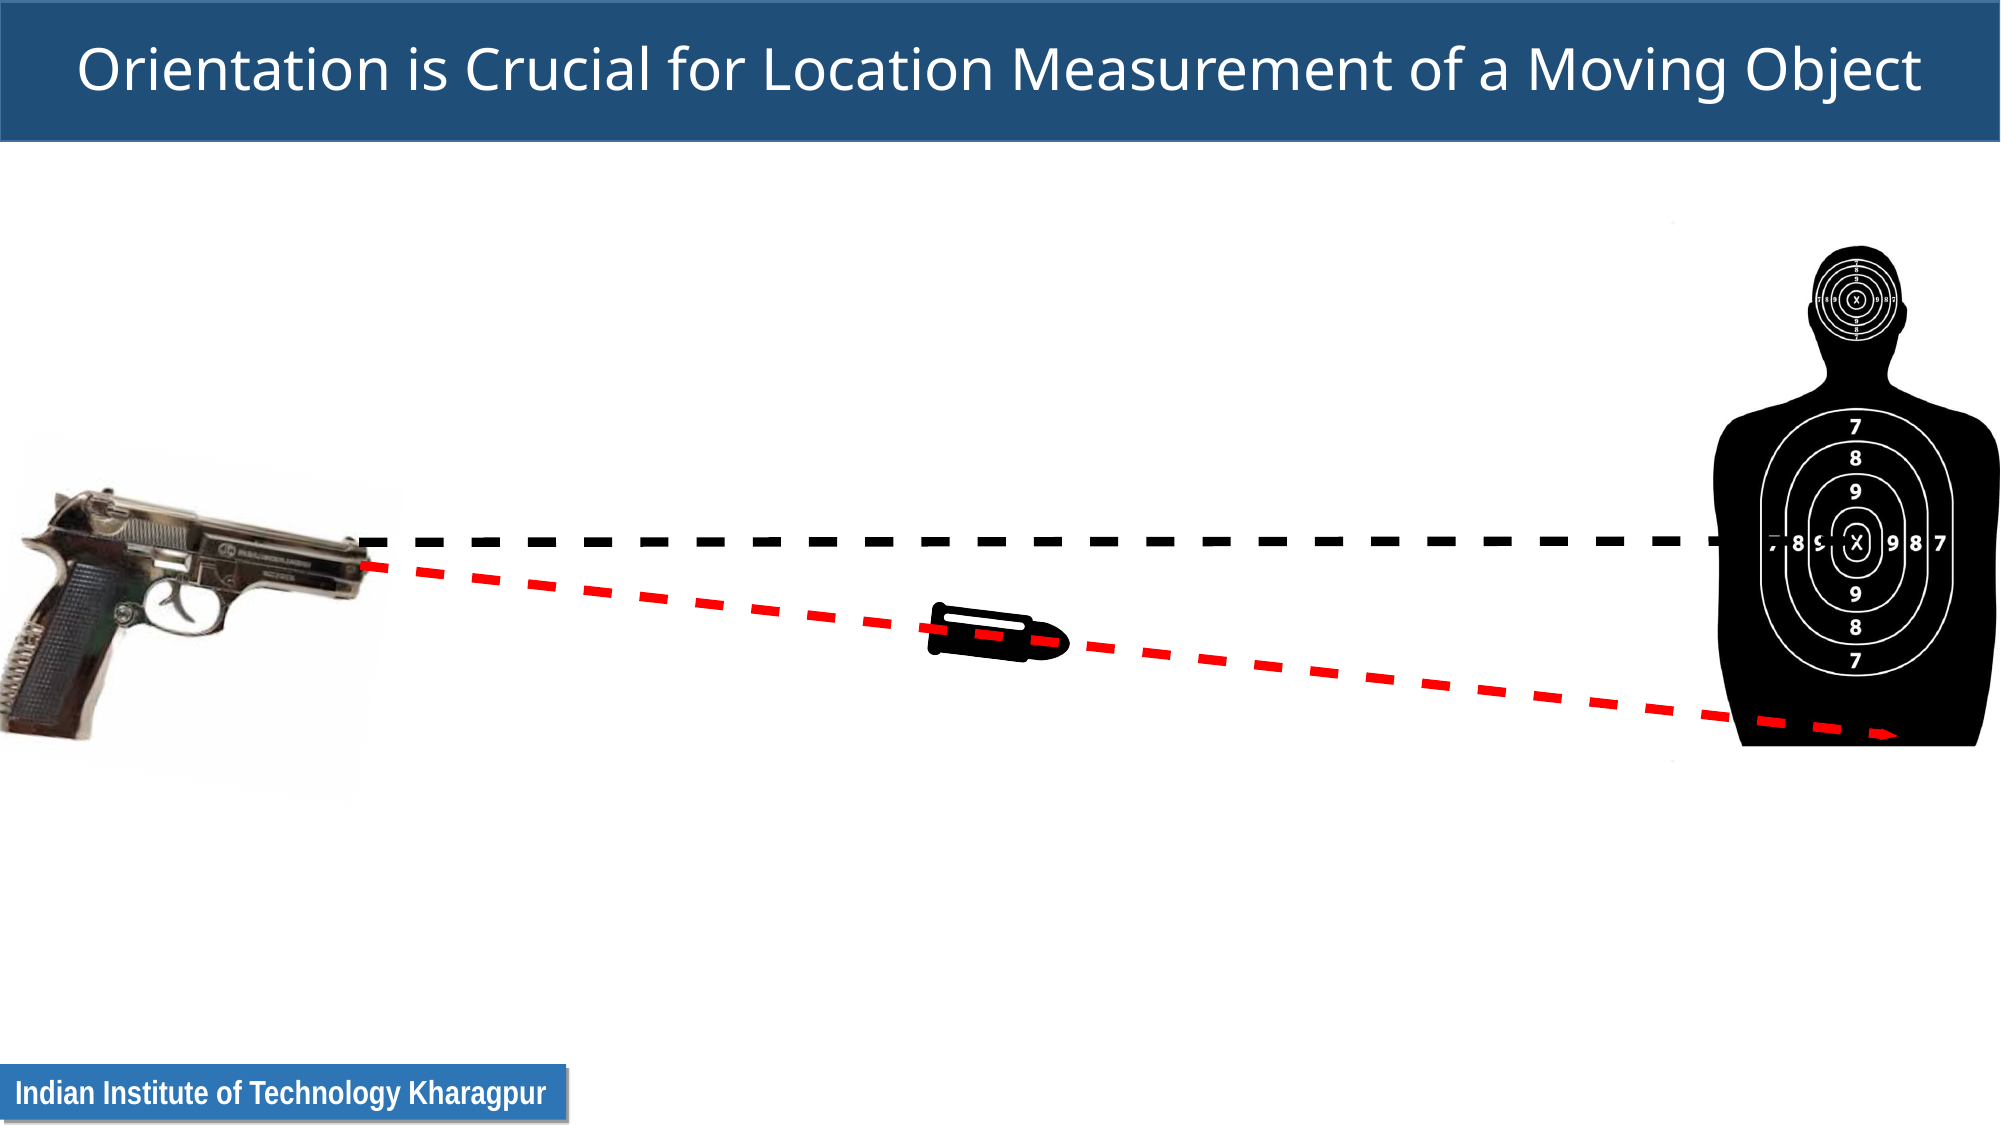

# Orientation is Crucial for Location Measurement of a Moving Object